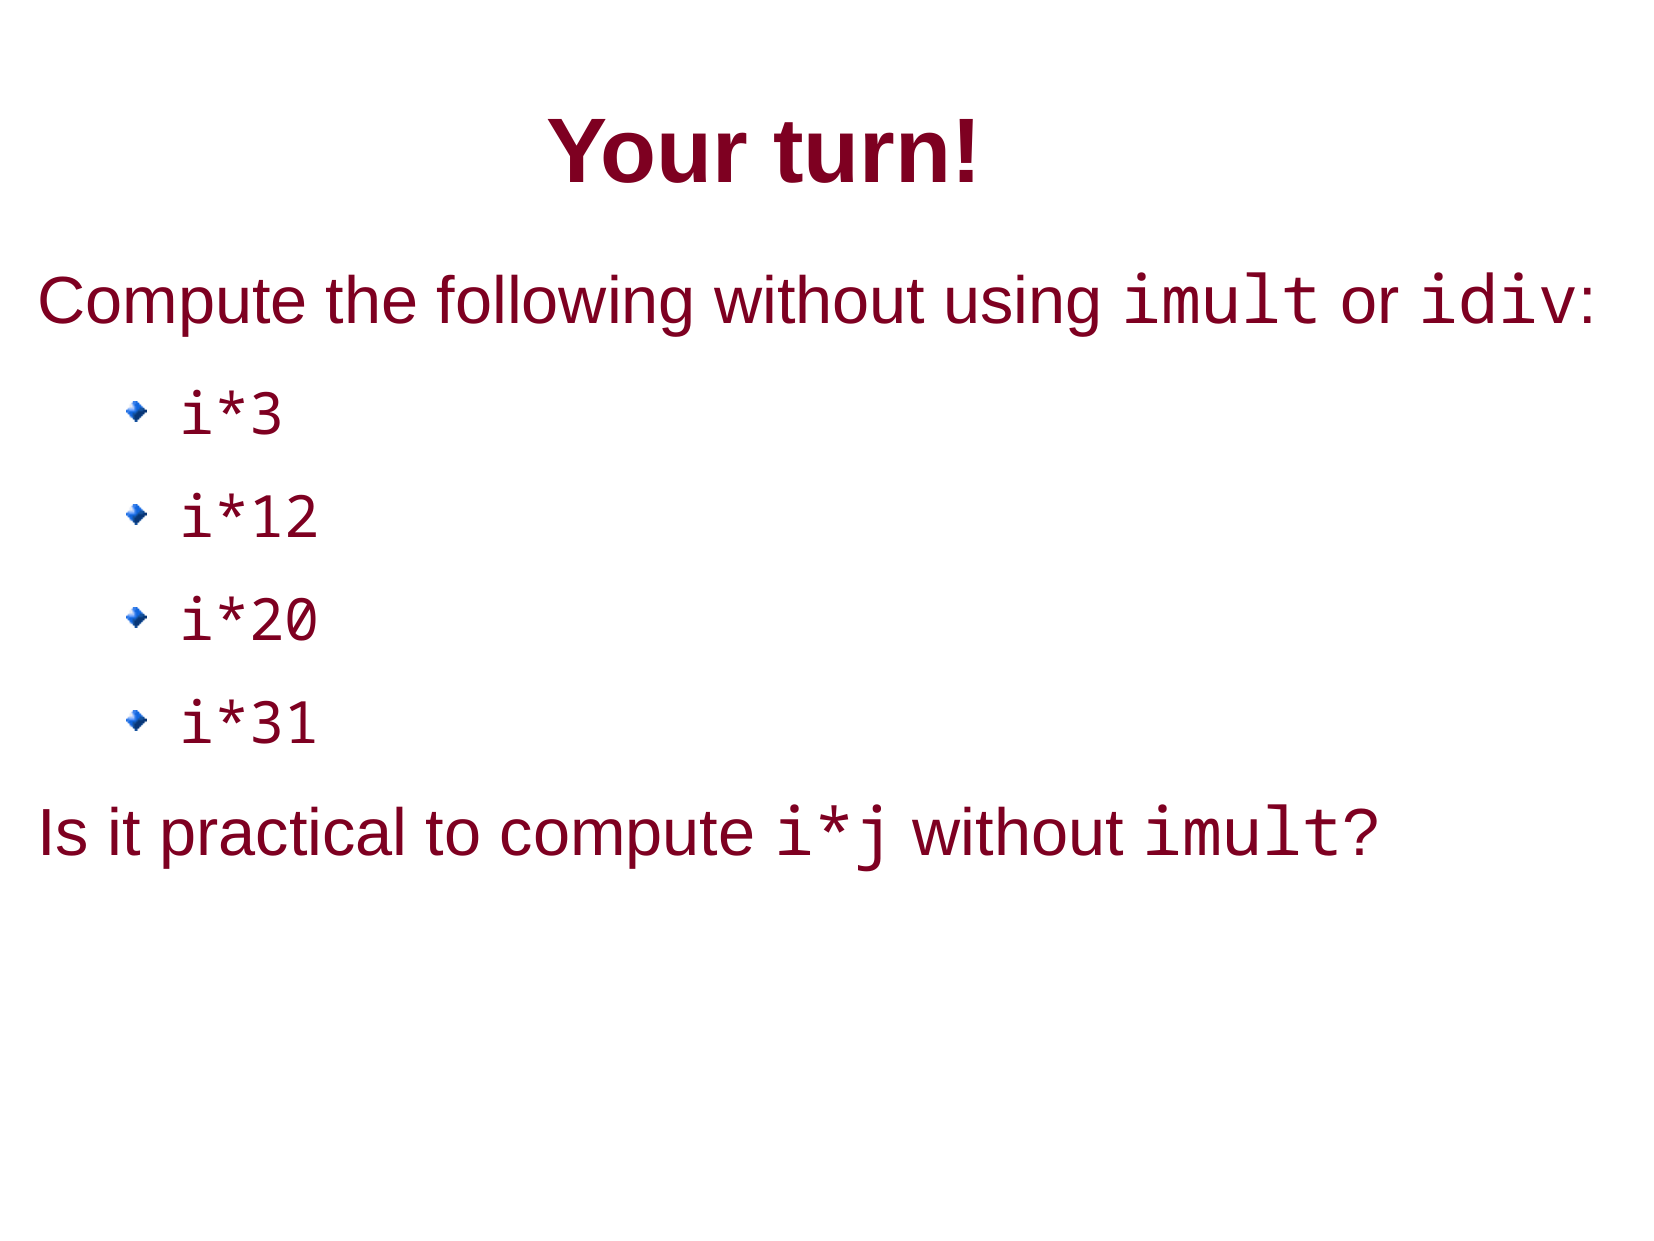

# Your turn!
Compute the following without using imult or idiv:
i*3
i*12
i*20
i*31
Is it practical to compute i*j without imult?